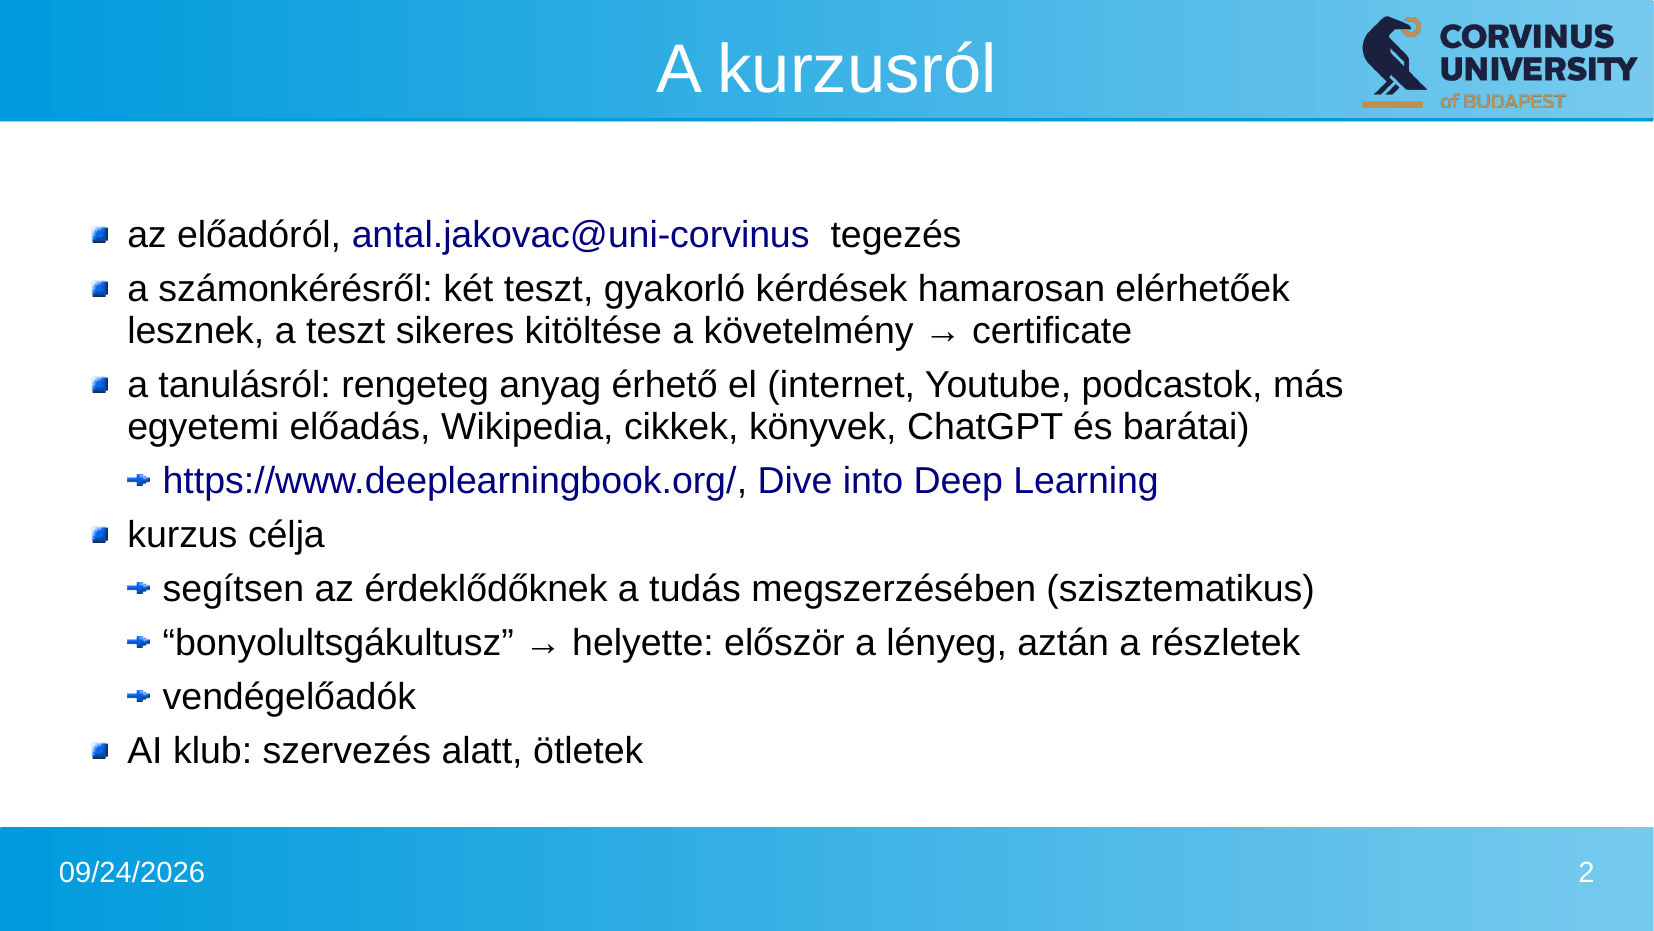

# A kurzusról
az előadóról, antal.jakovac@uni-corvinus tegezés
a számonkérésről: két teszt, gyakorló kérdések hamarosan elérhetőek lesznek, a teszt sikeres kitöltése a követelmény → certificate
a tanulásról: rengeteg anyag érhető el (internet, Youtube, podcastok, más egyetemi előadás, Wikipedia, cikkek, könyvek, ChatGPT és barátai)
https://www.deeplearningbook.org/, Dive into Deep Learning
kurzus célja
segítsen az érdeklődőknek a tudás megszerzésében (szisztematikus)
“bonyolultsgákultusz” → helyette: először a lényeg, aztán a részletek
vendégelőadók
AI klub: szervezés alatt, ötletek
2